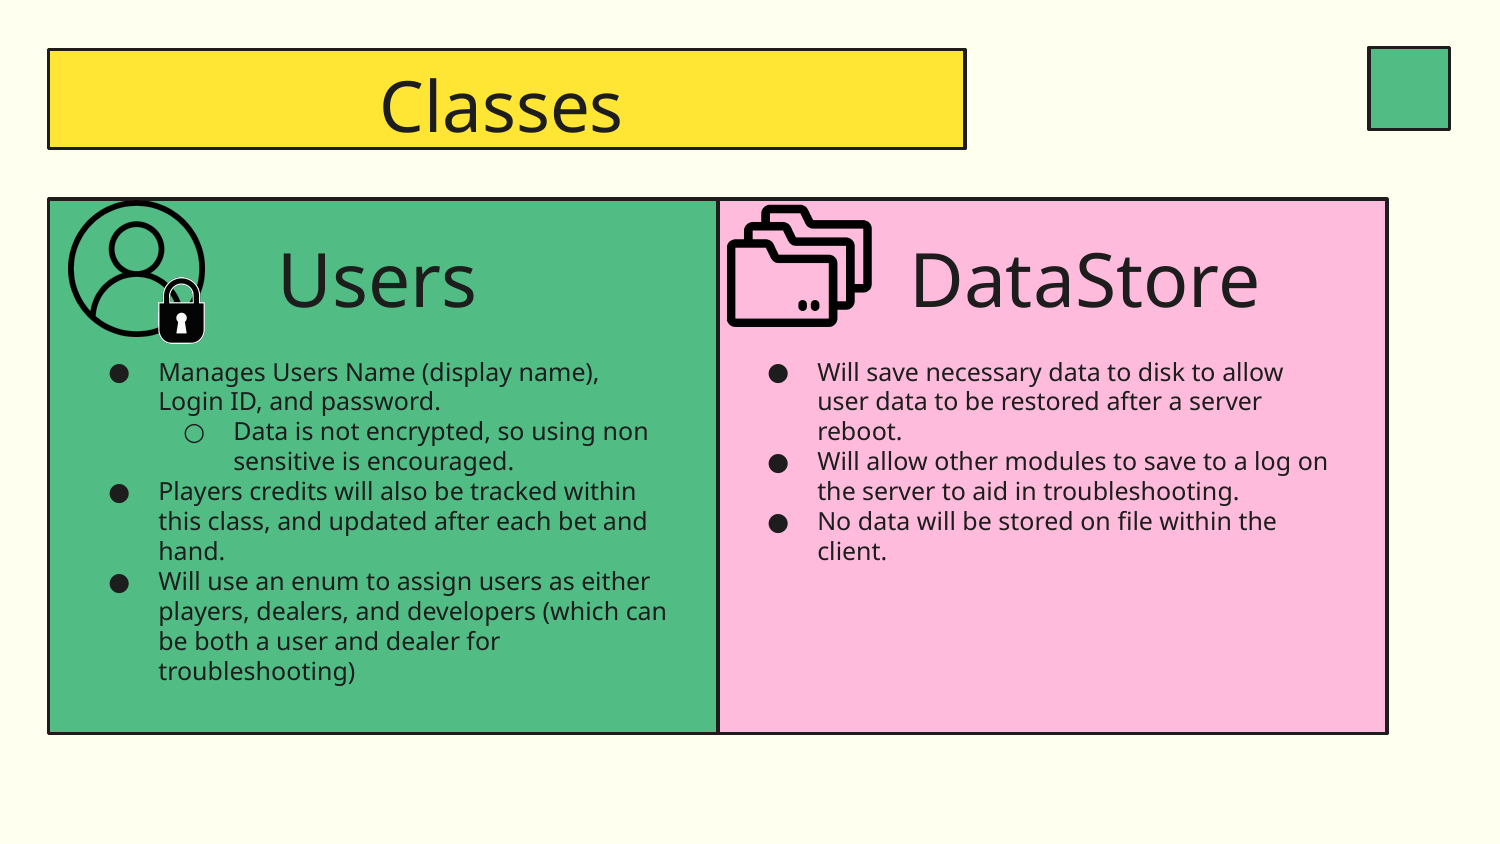

# Classes
Users
 DataStore
Manages Users Name (display name), Login ID, and password.
Data is not encrypted, so using non sensitive is encouraged.
Players credits will also be tracked within this class, and updated after each bet and hand.
Will use an enum to assign users as either players, dealers, and developers (which can be both a user and dealer for troubleshooting)
Will save necessary data to disk to allow user data to be restored after a server reboot.
Will allow other modules to save to a log on the server to aid in troubleshooting.
No data will be stored on file within the client.